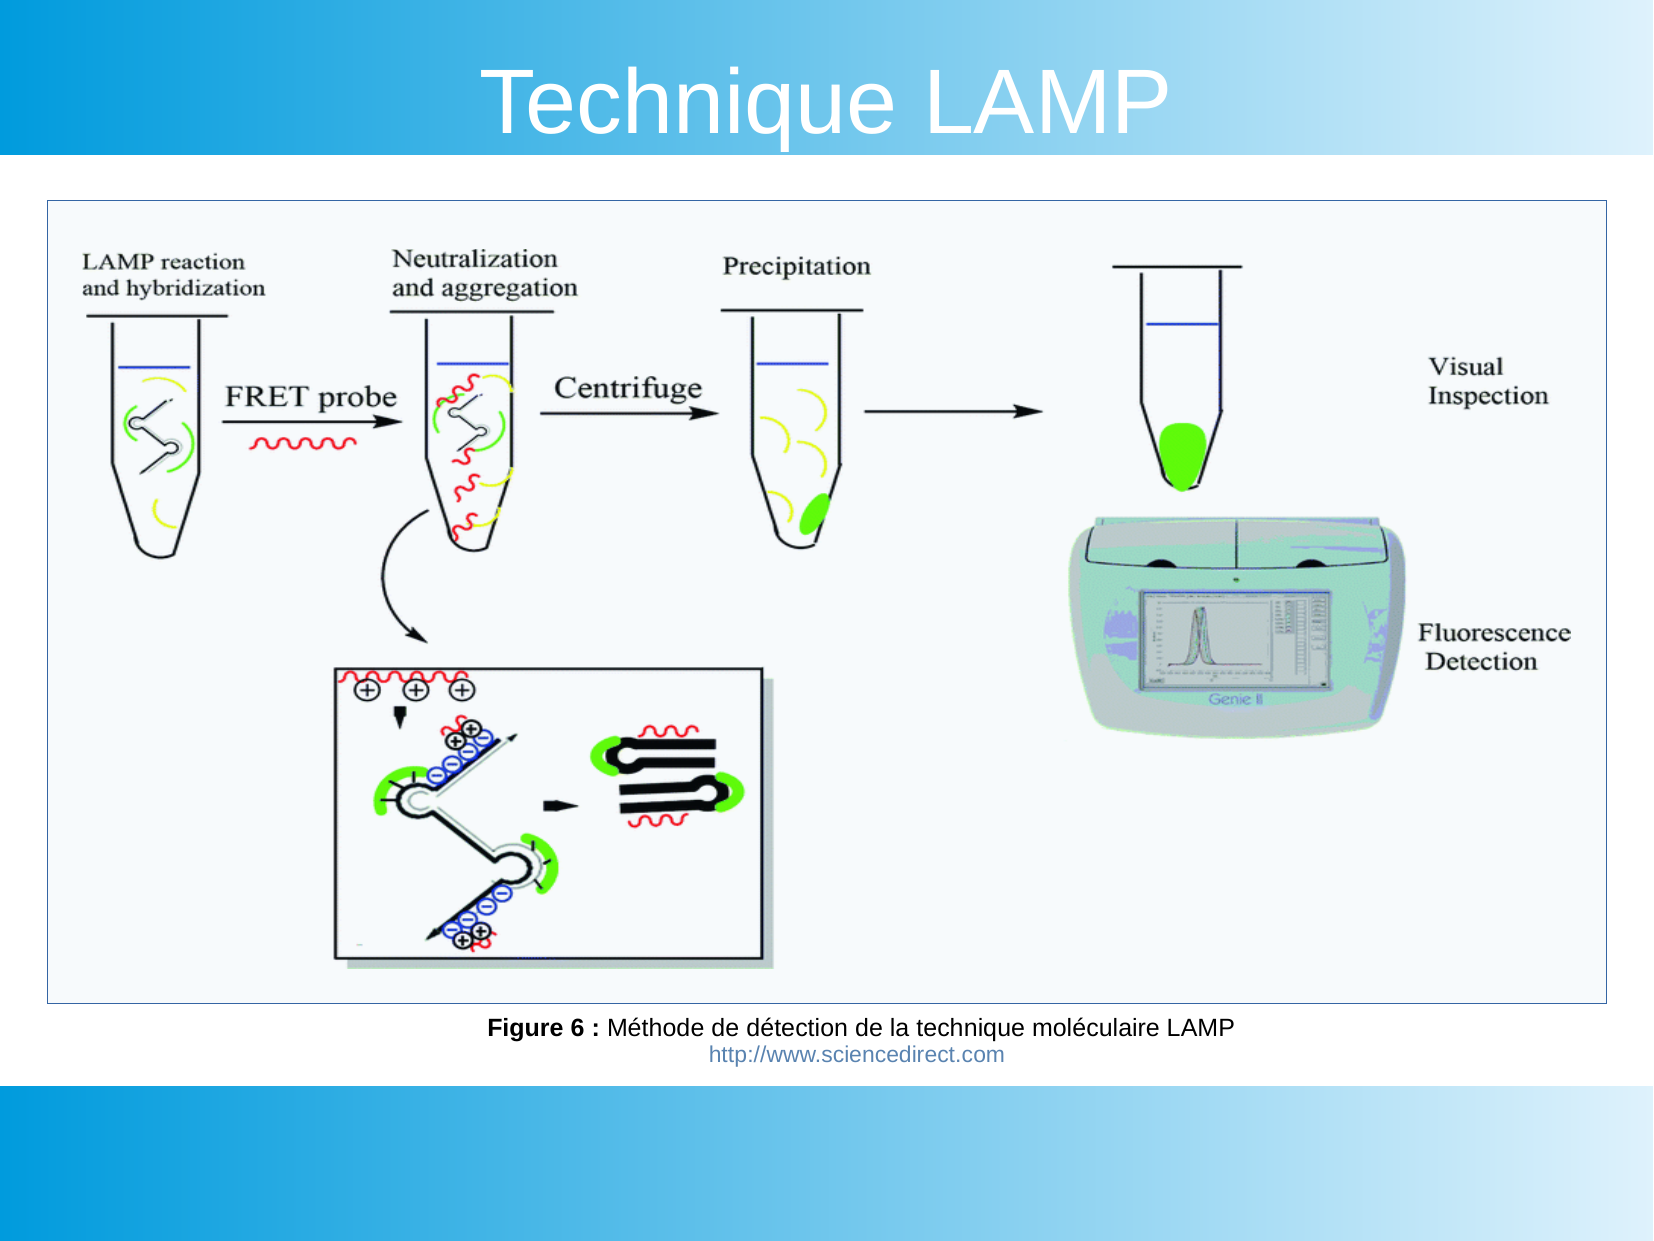

# Technique LAMP
Figure 6 : Méthode de détection de la technique moléculaire LAMP
			http://www.sciencedirect.com